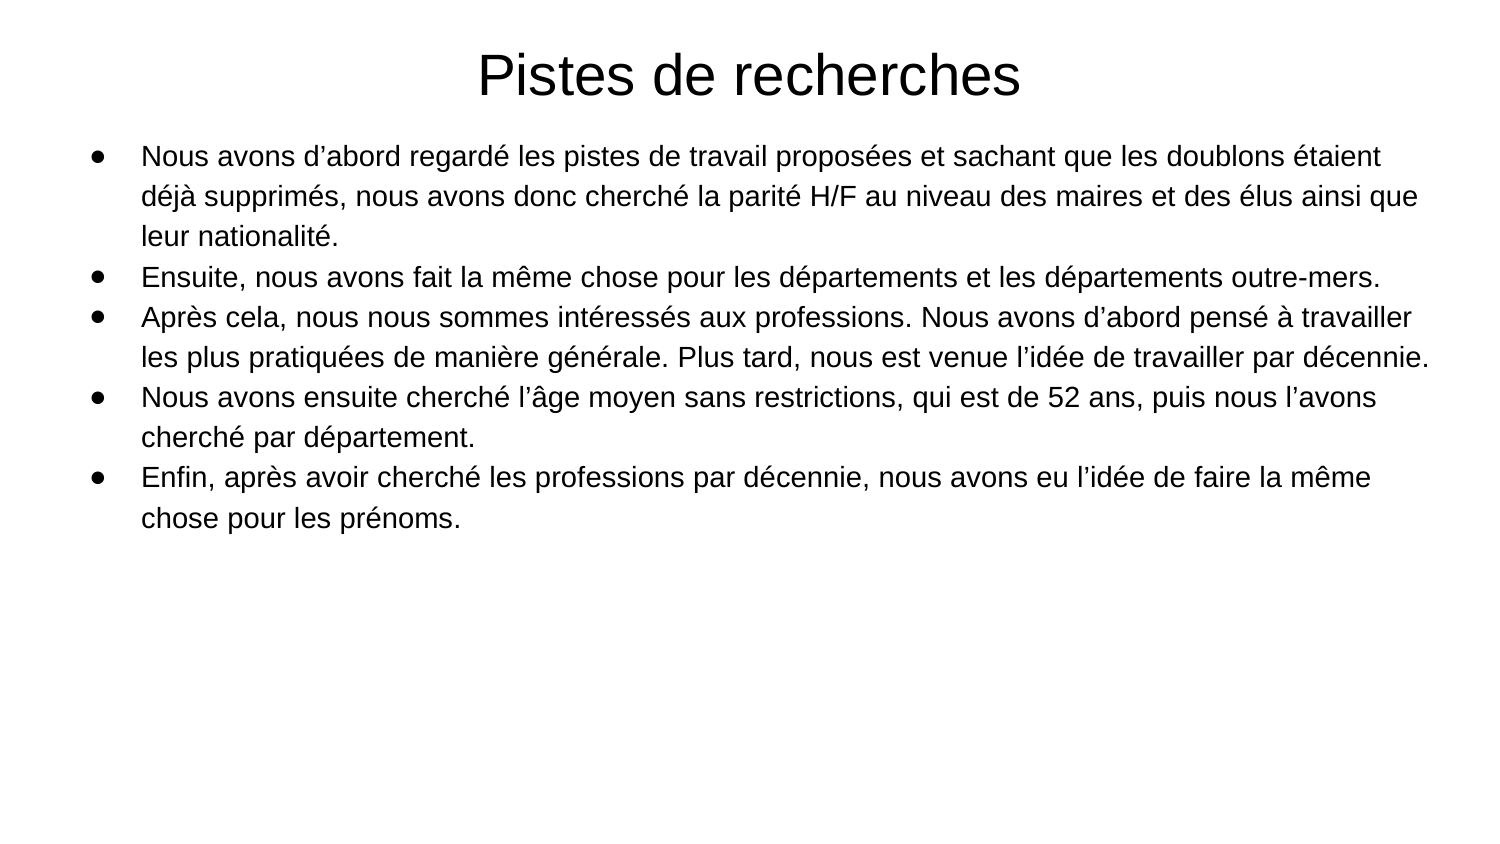

# Pistes de recherches
Nous avons d’abord regardé les pistes de travail proposées et sachant que les doublons étaient déjà supprimés, nous avons donc cherché la parité H/F au niveau des maires et des élus ainsi que leur nationalité.
Ensuite, nous avons fait la même chose pour les départements et les départements outre-mers.
Après cela, nous nous sommes intéressés aux professions. Nous avons d’abord pensé à travailler les plus pratiquées de manière générale. Plus tard, nous est venue l’idée de travailler par décennie.
Nous avons ensuite cherché l’âge moyen sans restrictions, qui est de 52 ans, puis nous l’avons cherché par département.
Enfin, après avoir cherché les professions par décennie, nous avons eu l’idée de faire la même chose pour les prénoms.